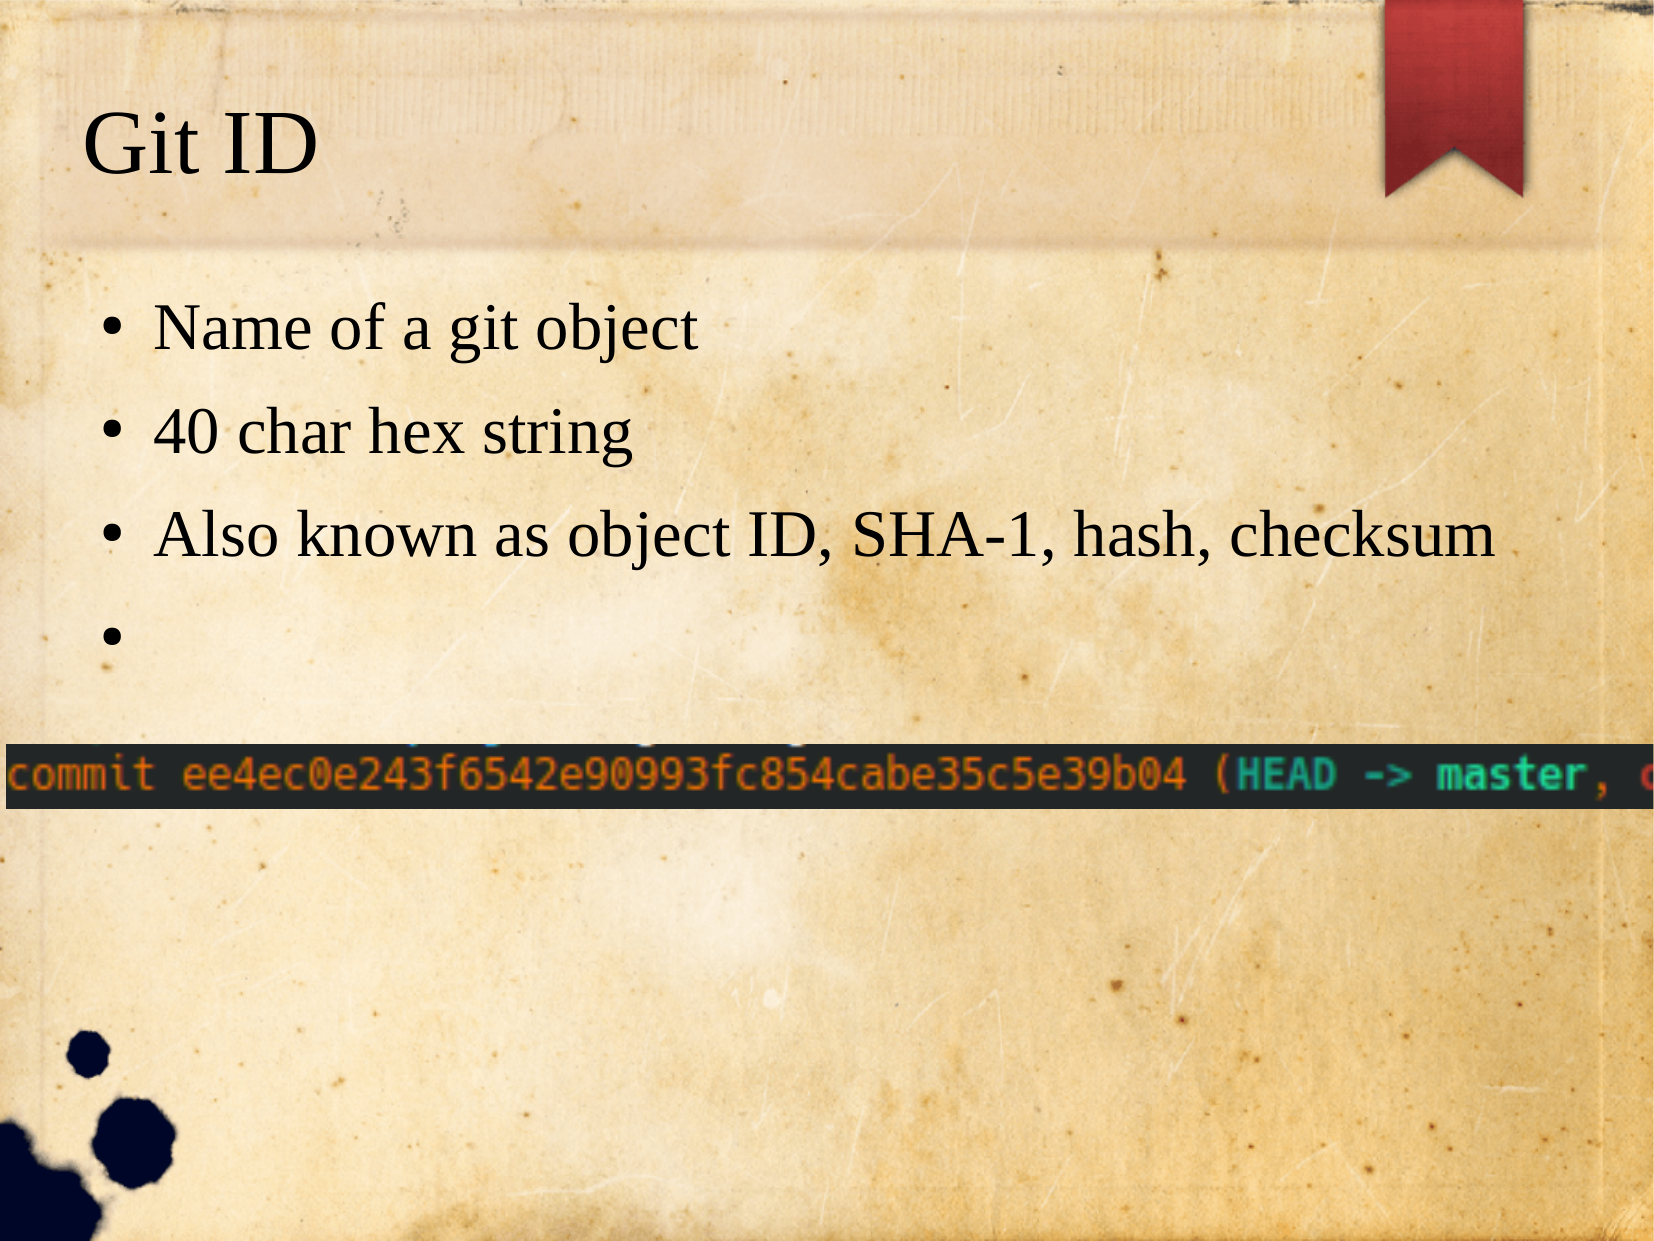

# Git ID
Name of a git object
40 char hex string
Also known as object ID, SHA-1, hash, checksum